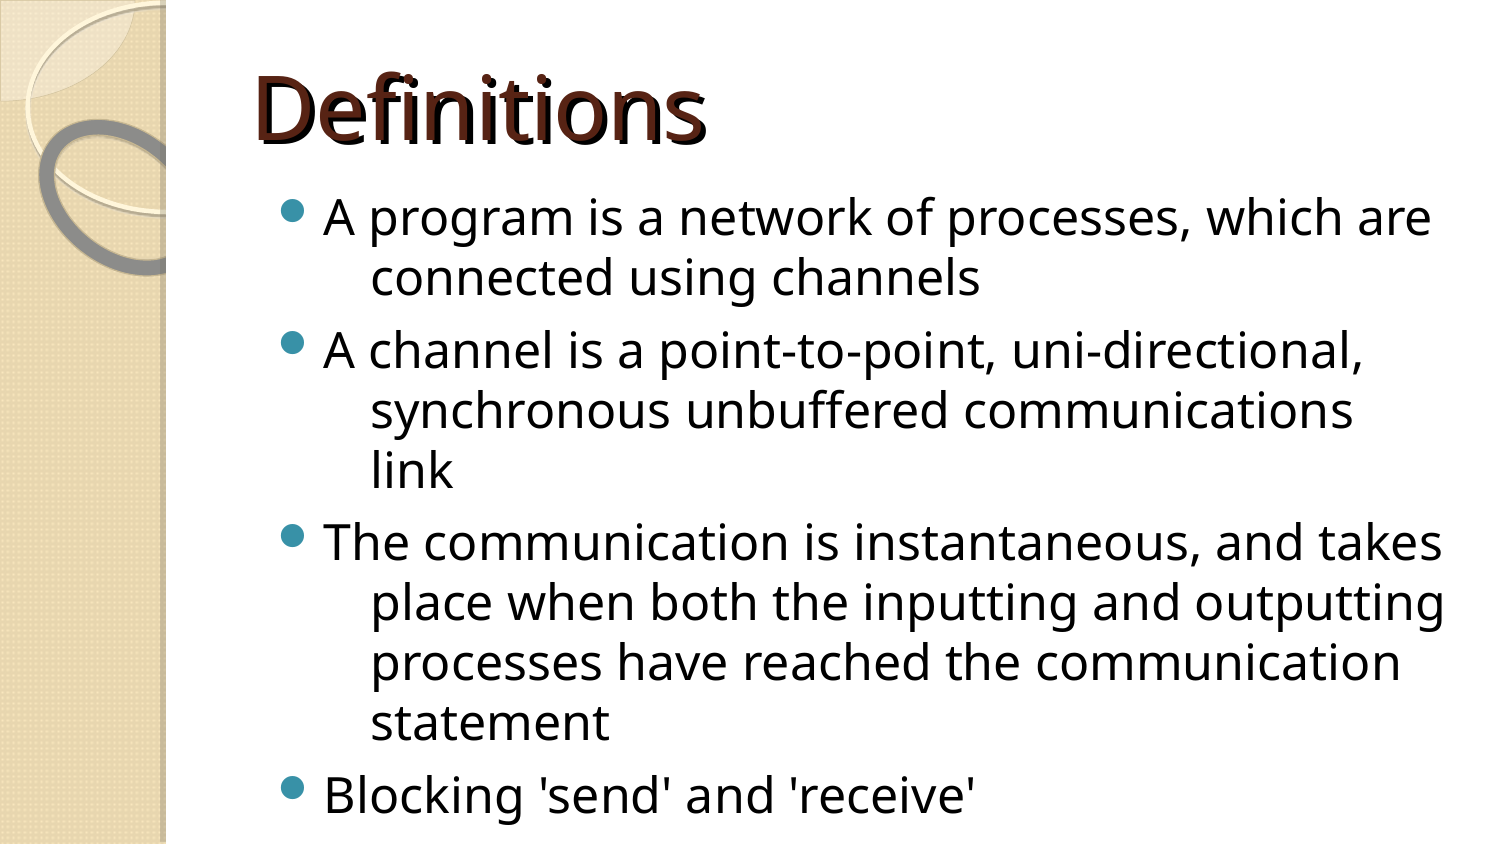

# Definitions
A program is a network of processes, which are connected using channels
A channel is a point-to-point, uni-directional, synchronous unbuffered communications link
The communication is instantaneous, and takes place when both the inputting and outputting processes have reached the communication statement
Blocking 'send' and 'receive'